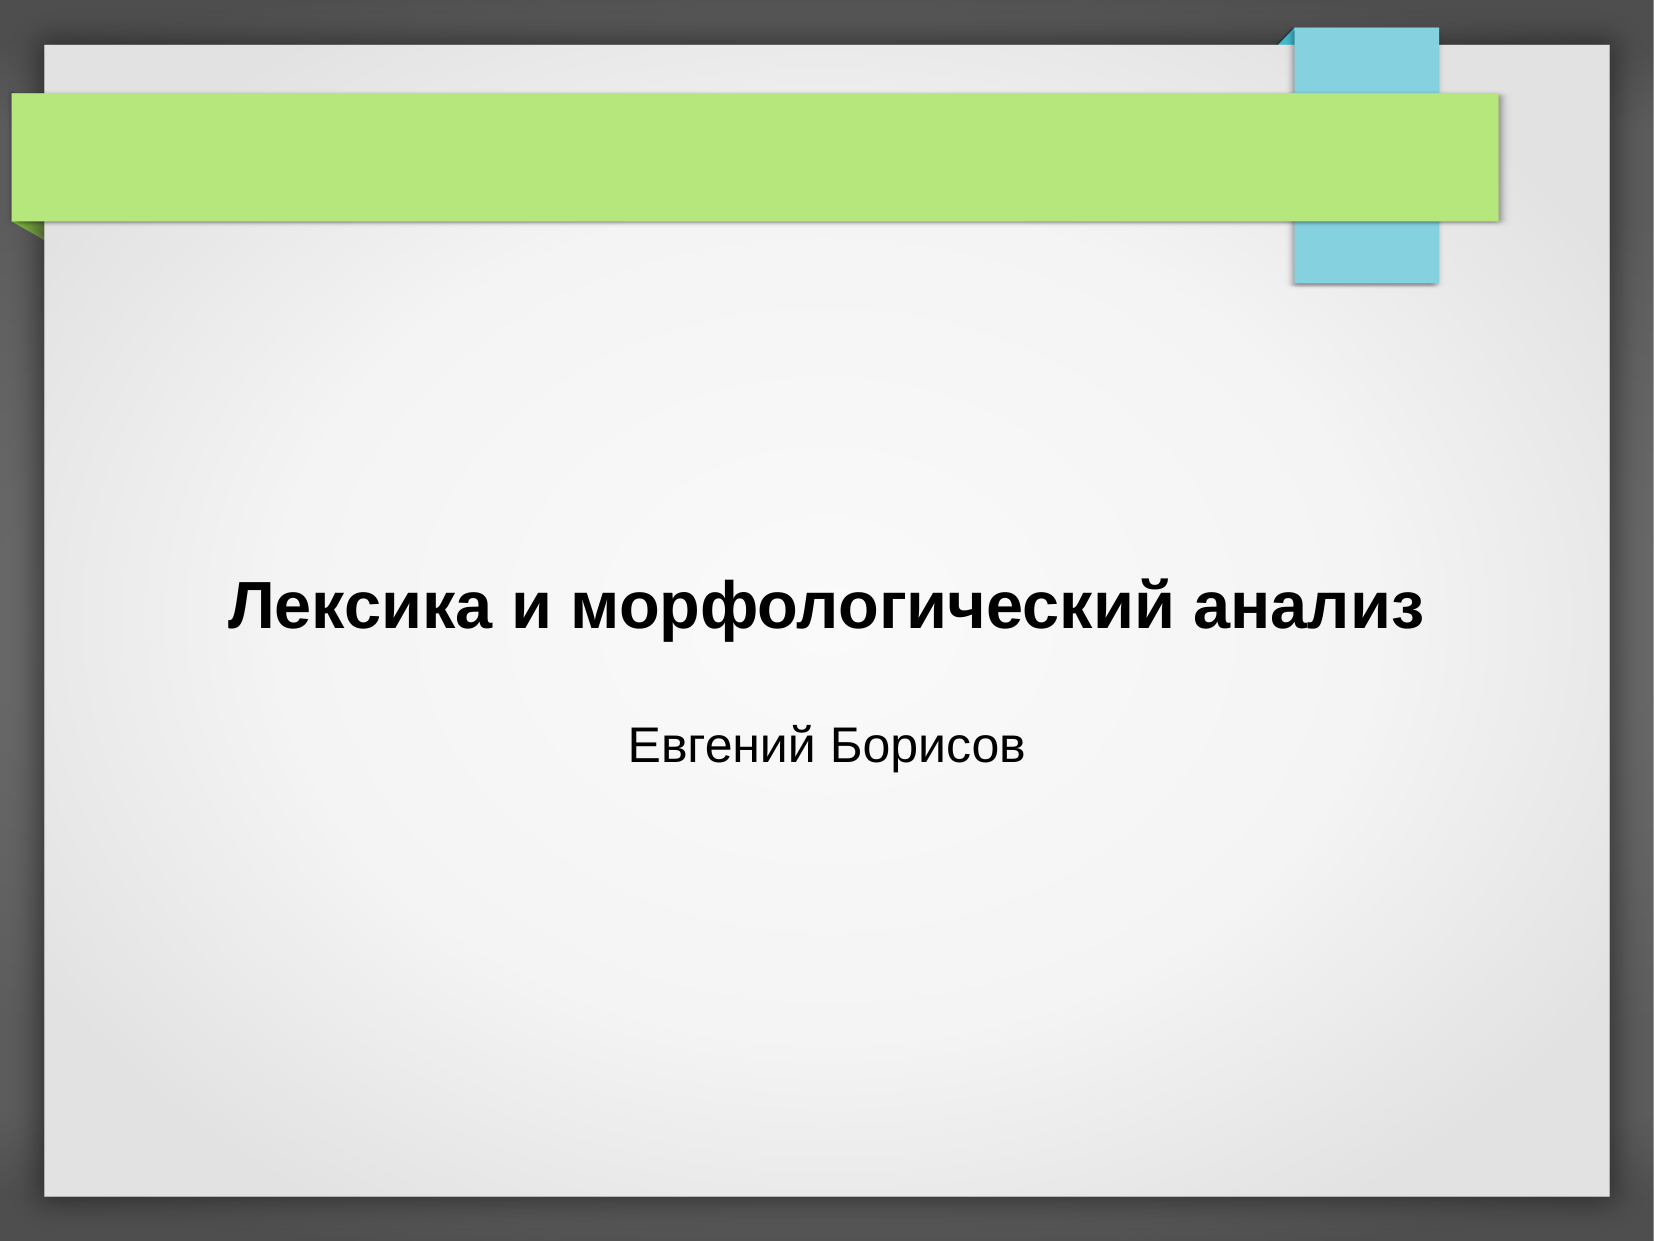

# Лексика и морфологический анализ
Евгений Борисов